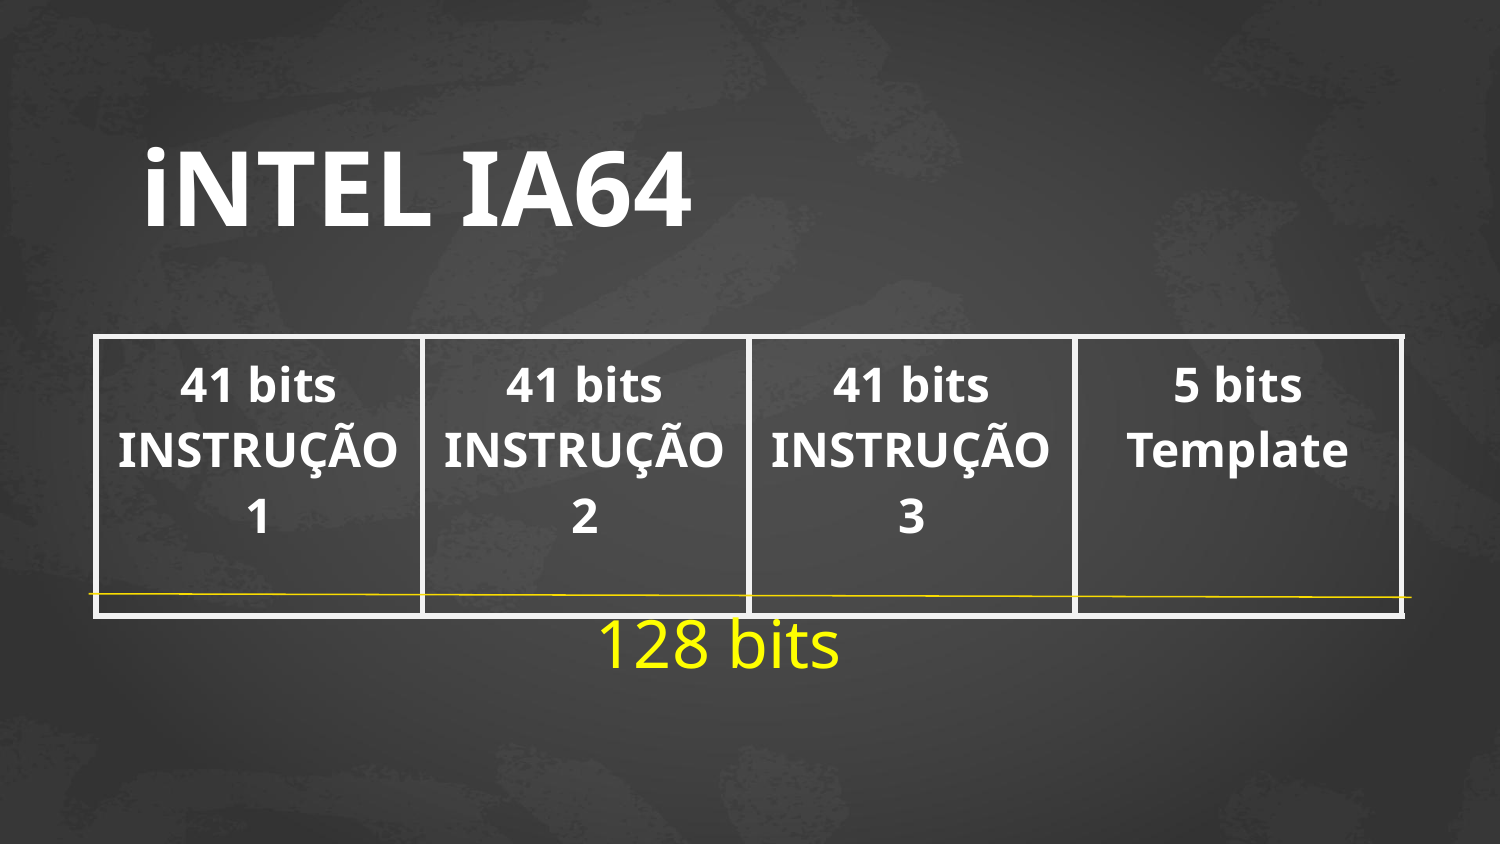

# iNTEL IA64
| 41 bits INSTRUÇÃO 1 | 41 bits INSTRUÇÃO 2 | 41 bits INSTRUÇÃO 3 | 5 bits Template |
| --- | --- | --- | --- |
128 bits